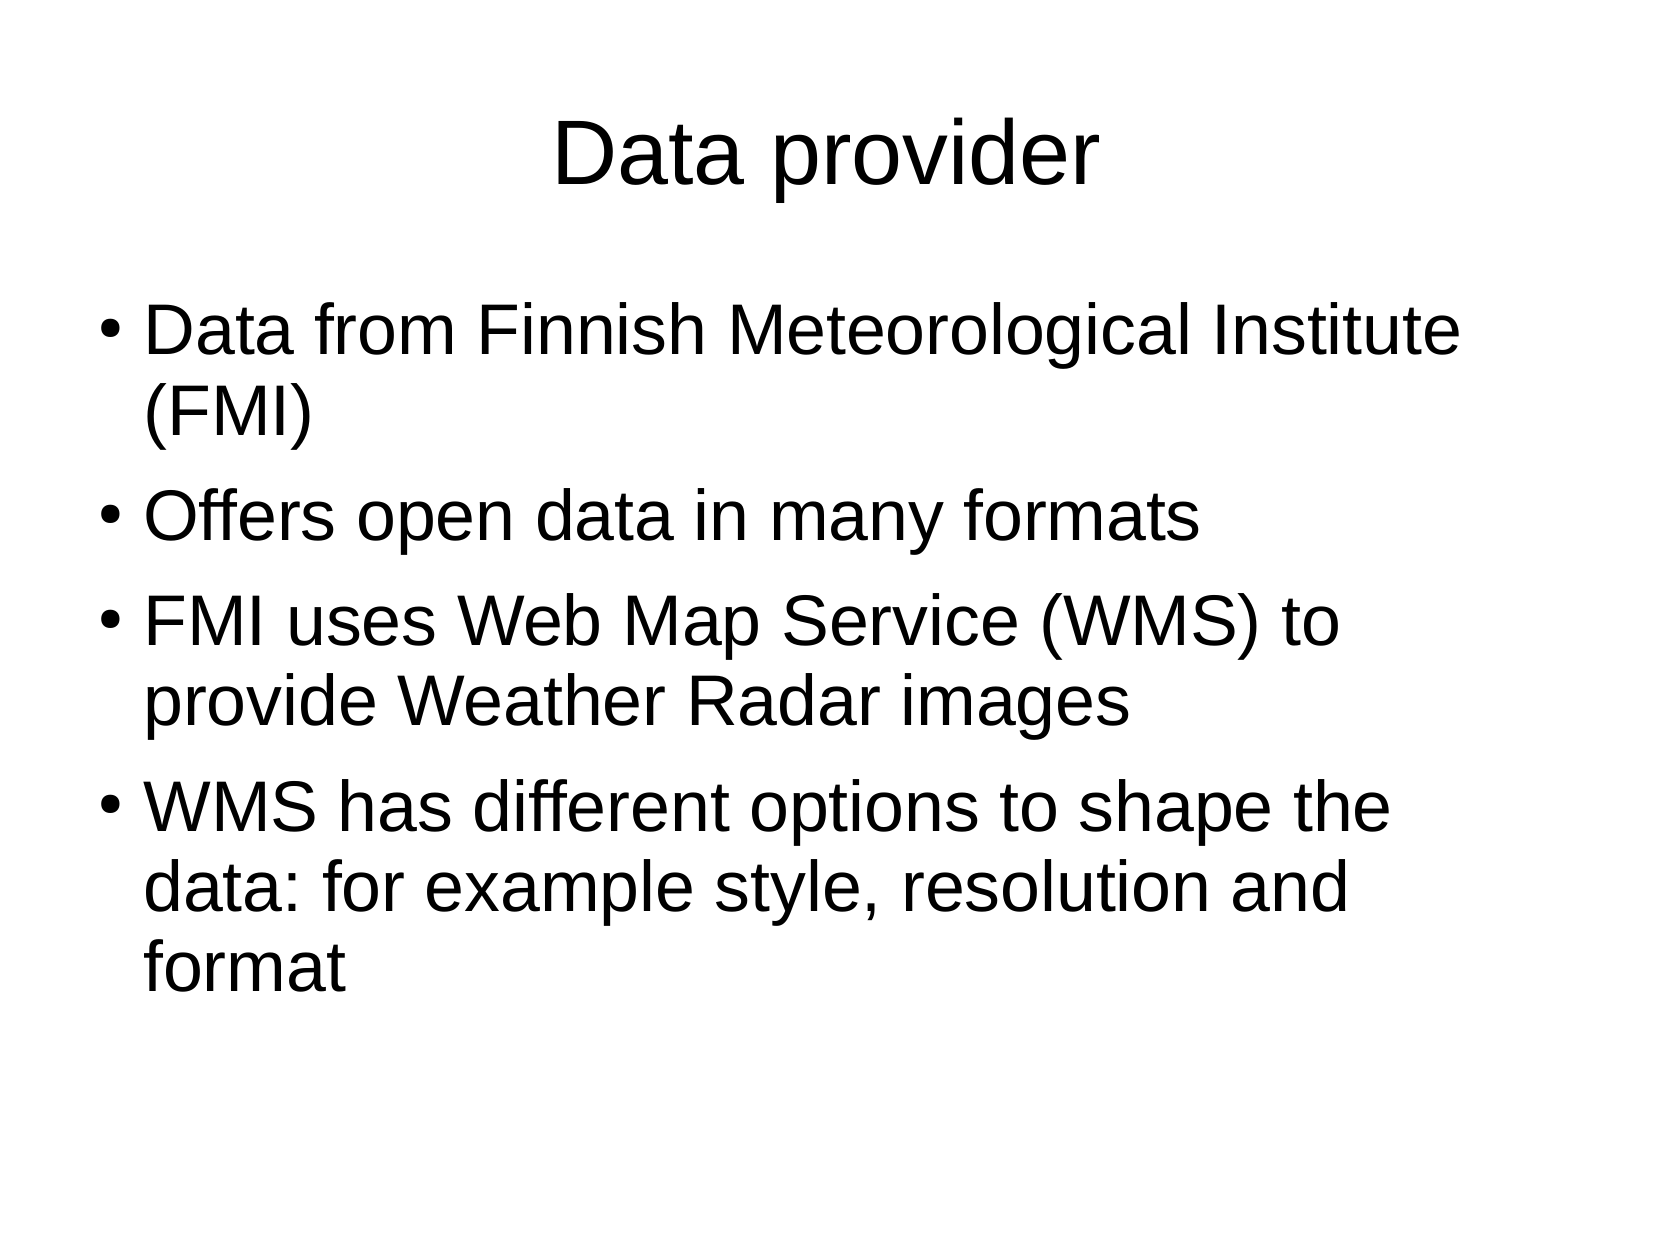

# Data provider
Data from Finnish Meteorological Institute (FMI)
Offers open data in many formats
FMI uses Web Map Service (WMS) to provide Weather Radar images
WMS has different options to shape the data: for example style, resolution and format